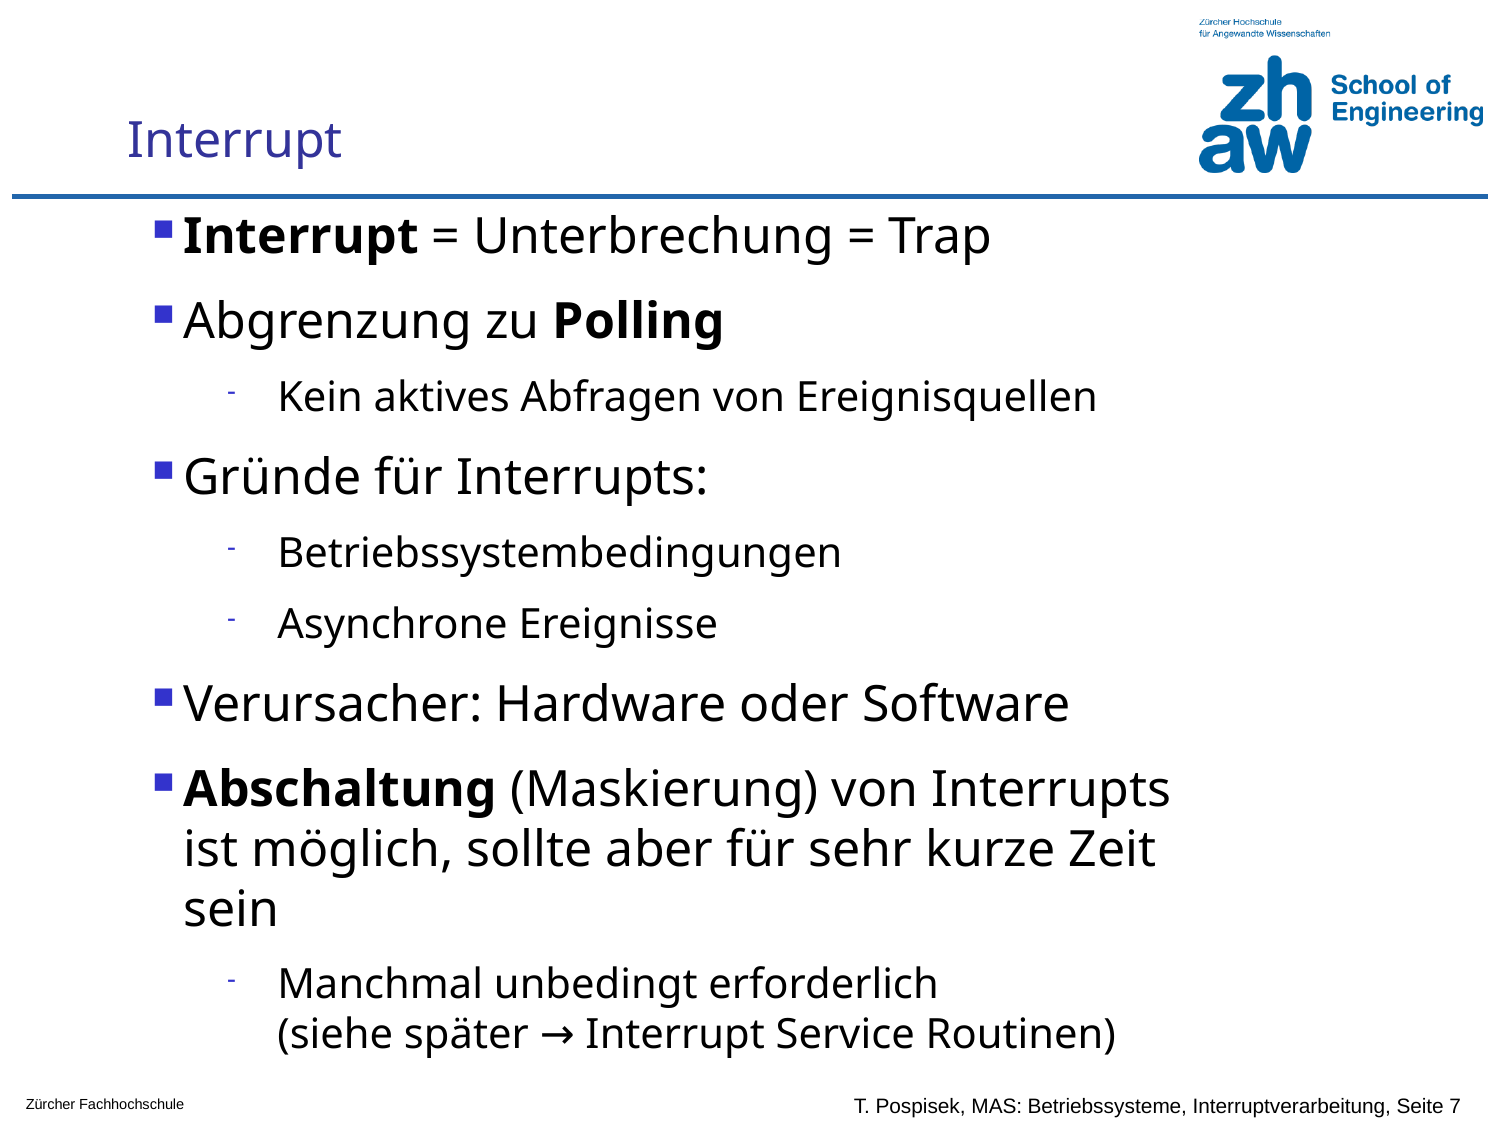

# Interrupt
Interrupt = Unterbrechung = Trap
Abgrenzung zu Polling
Kein aktives Abfragen von Ereignisquellen
Gründe für Interrupts:
Betriebssystembedingungen
Asynchrone Ereignisse
Verursacher: Hardware oder Software
Abschaltung (Maskierung) von Interrupts ist möglich, sollte aber für sehr kurze Zeit sein
Manchmal unbedingt erforderlich
(siehe später → Interrupt Service Routinen)